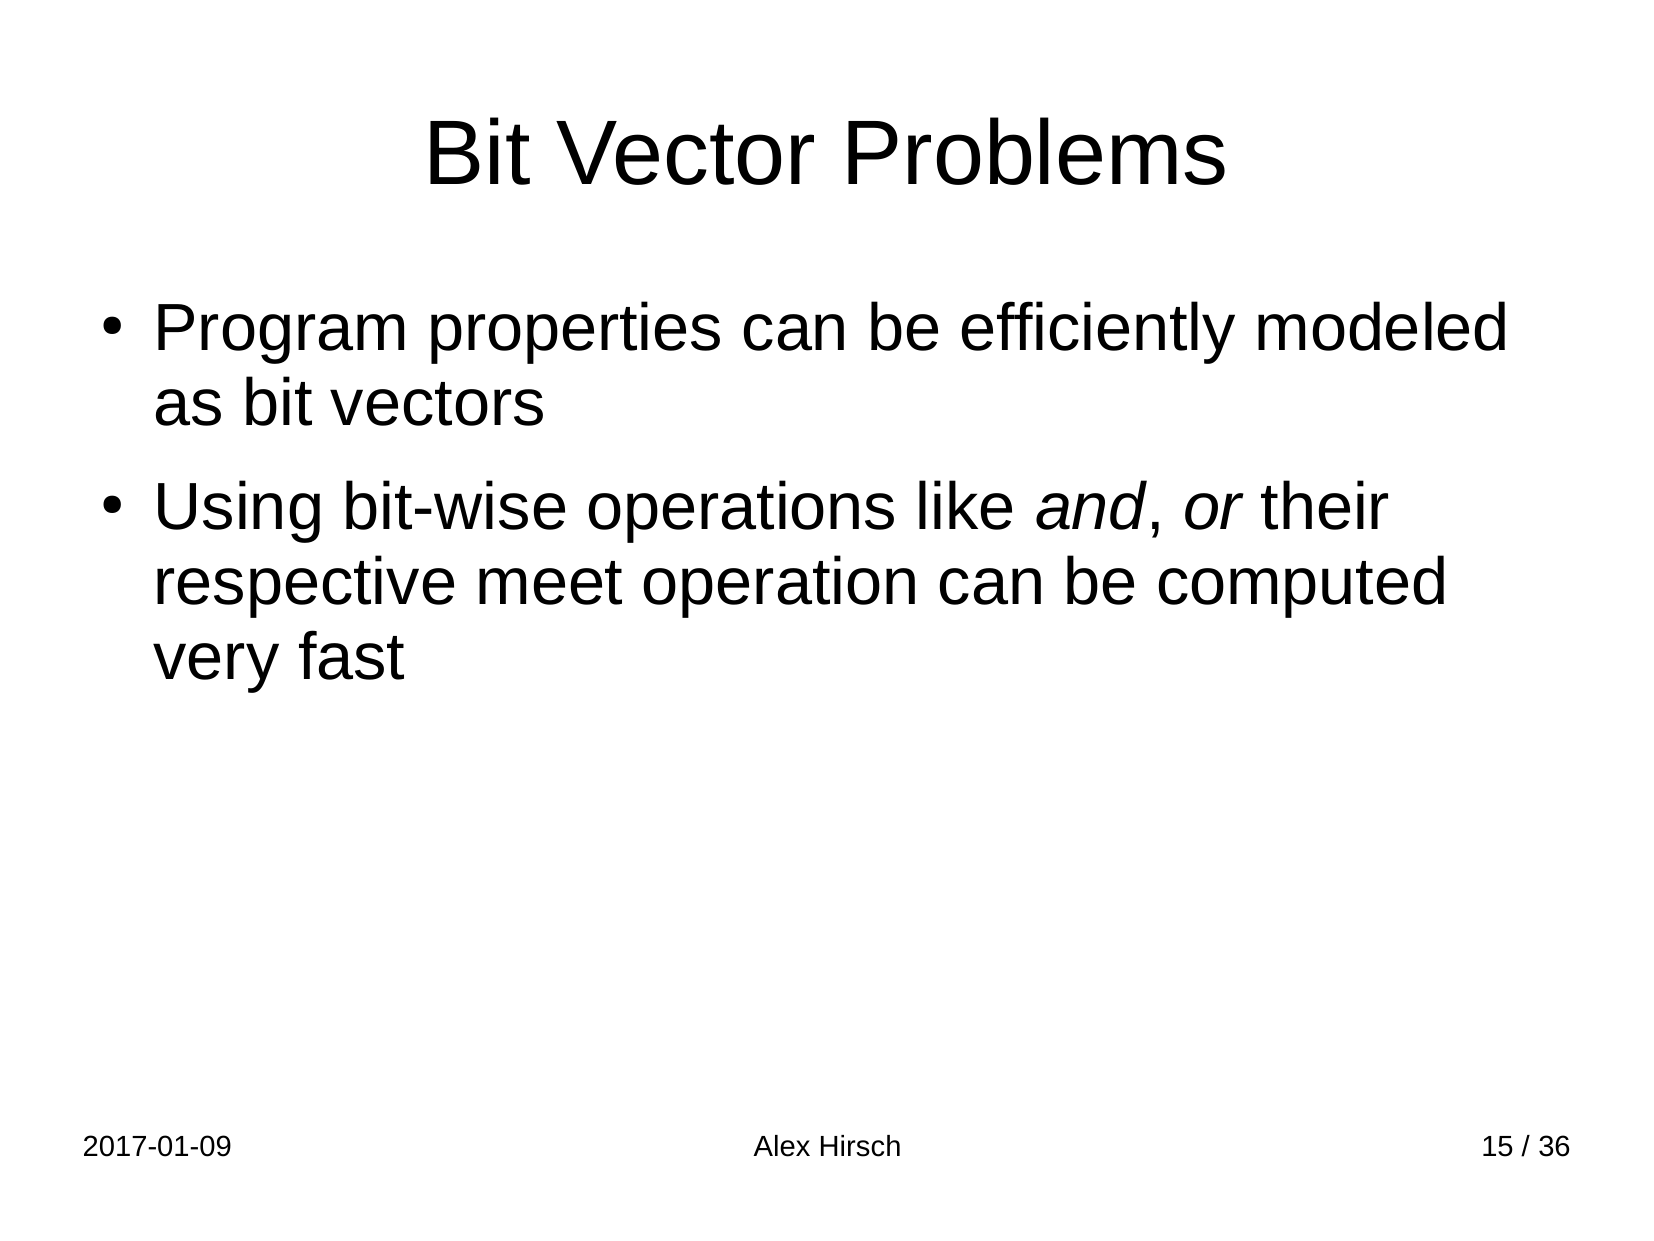

# Bit Vector Problems
Program properties can be efficiently modeled as bit vectors
Using bit-wise operations like and, or their respective meet operation can be computed very fast
2017-01-09
Alex Hirsch
15